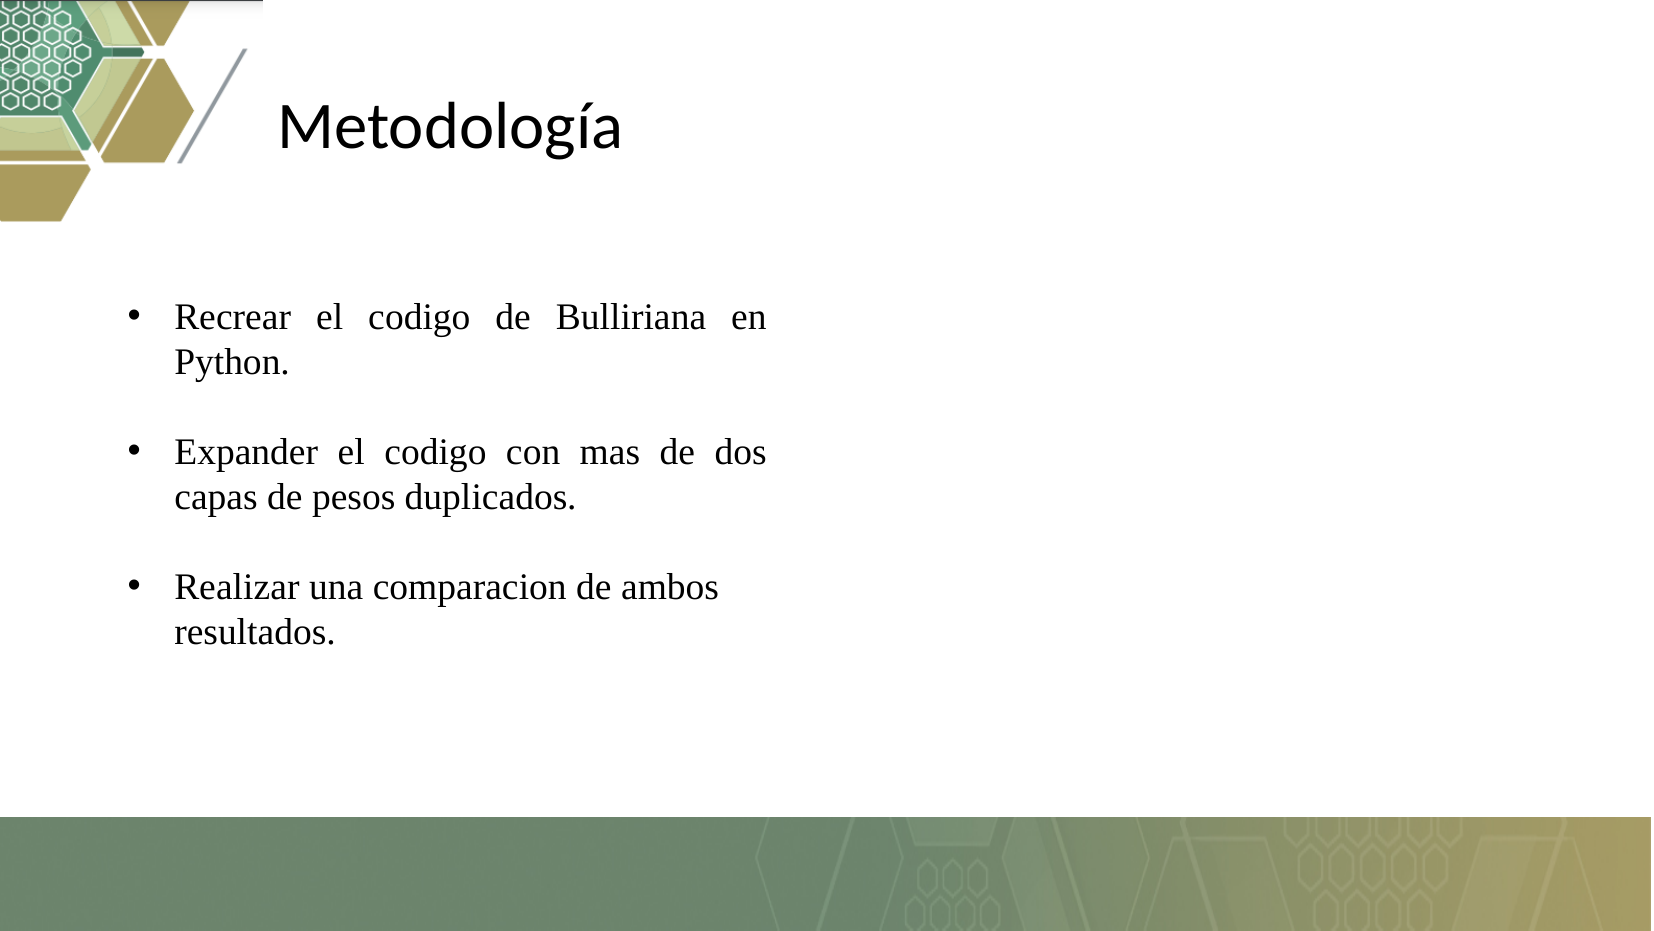

Metodología
Recrear el codigo de Bulliriana en Python.
Expander el codigo con mas de dos capas de pesos duplicados.
Realizar una comparacion de ambos resultados.